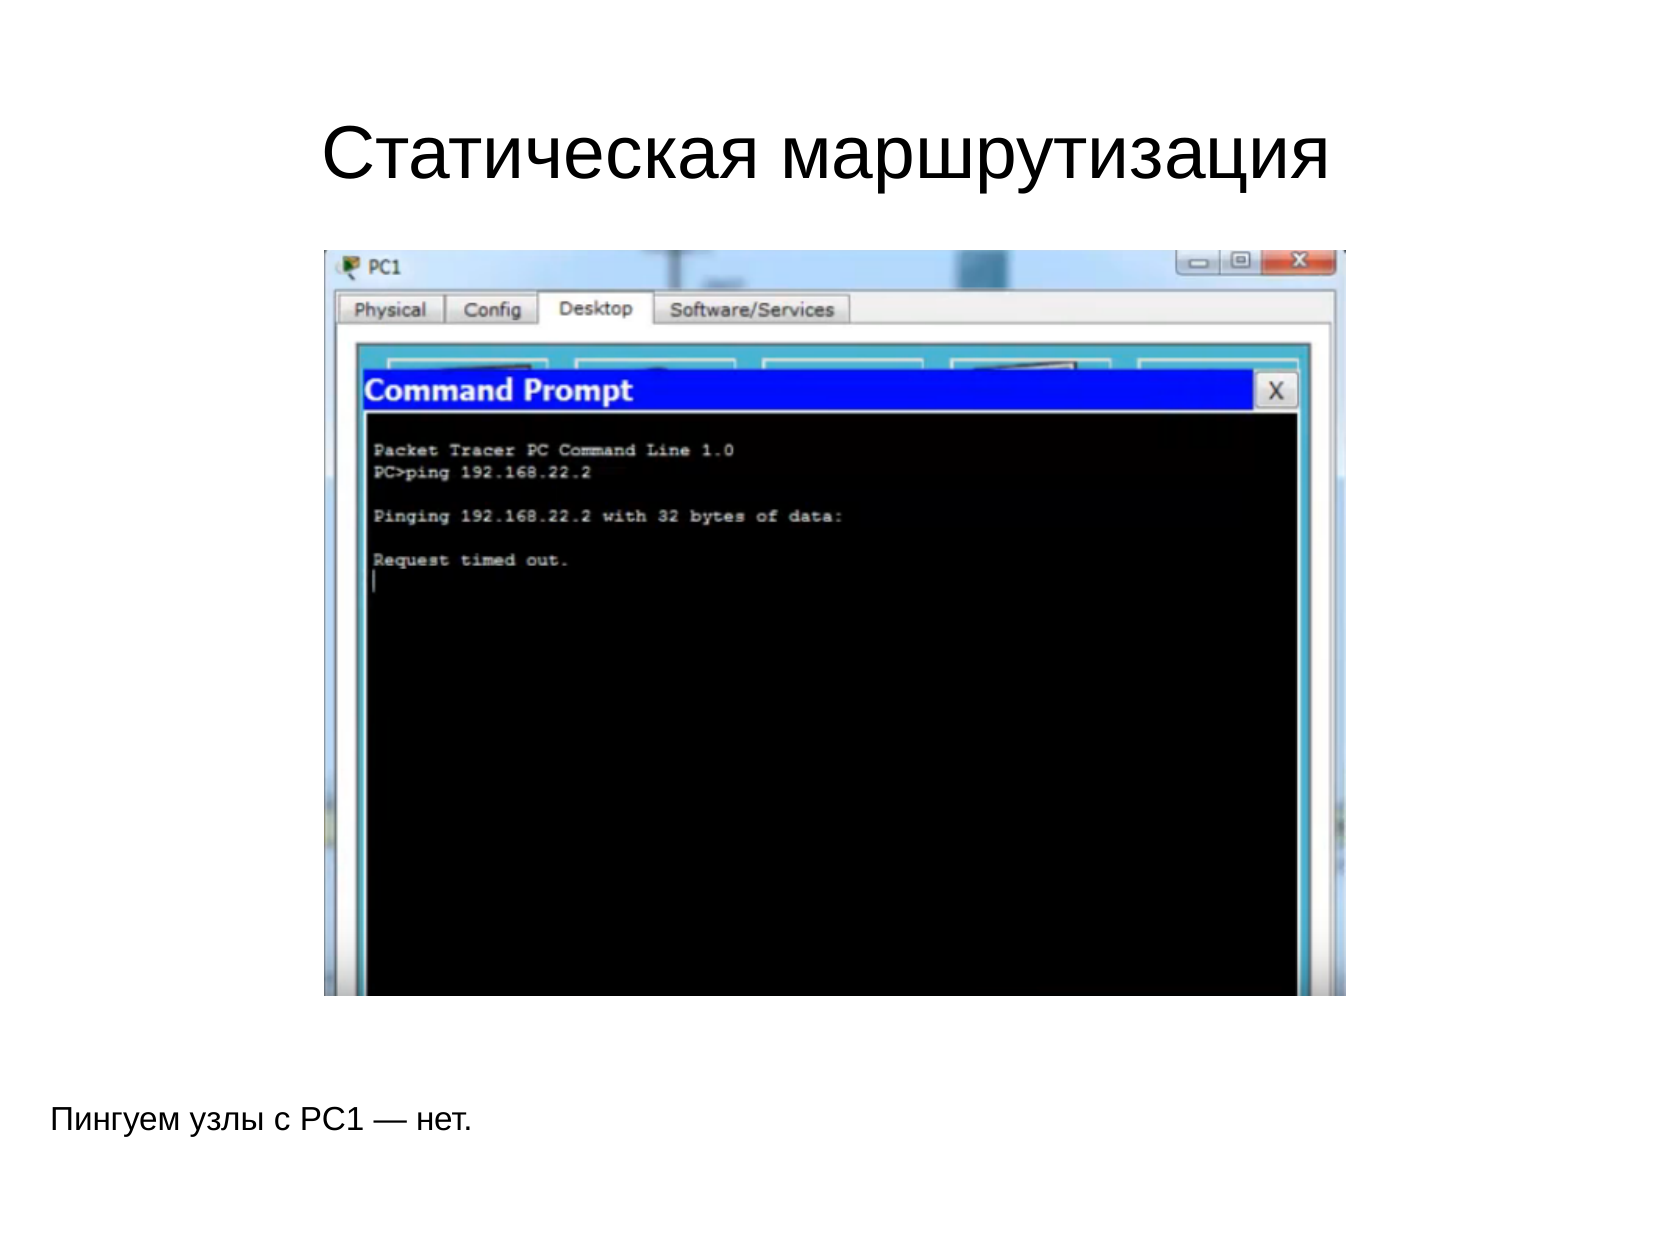

# Статическая маршрутизация
Пингуем узлы с PC1 — нет.